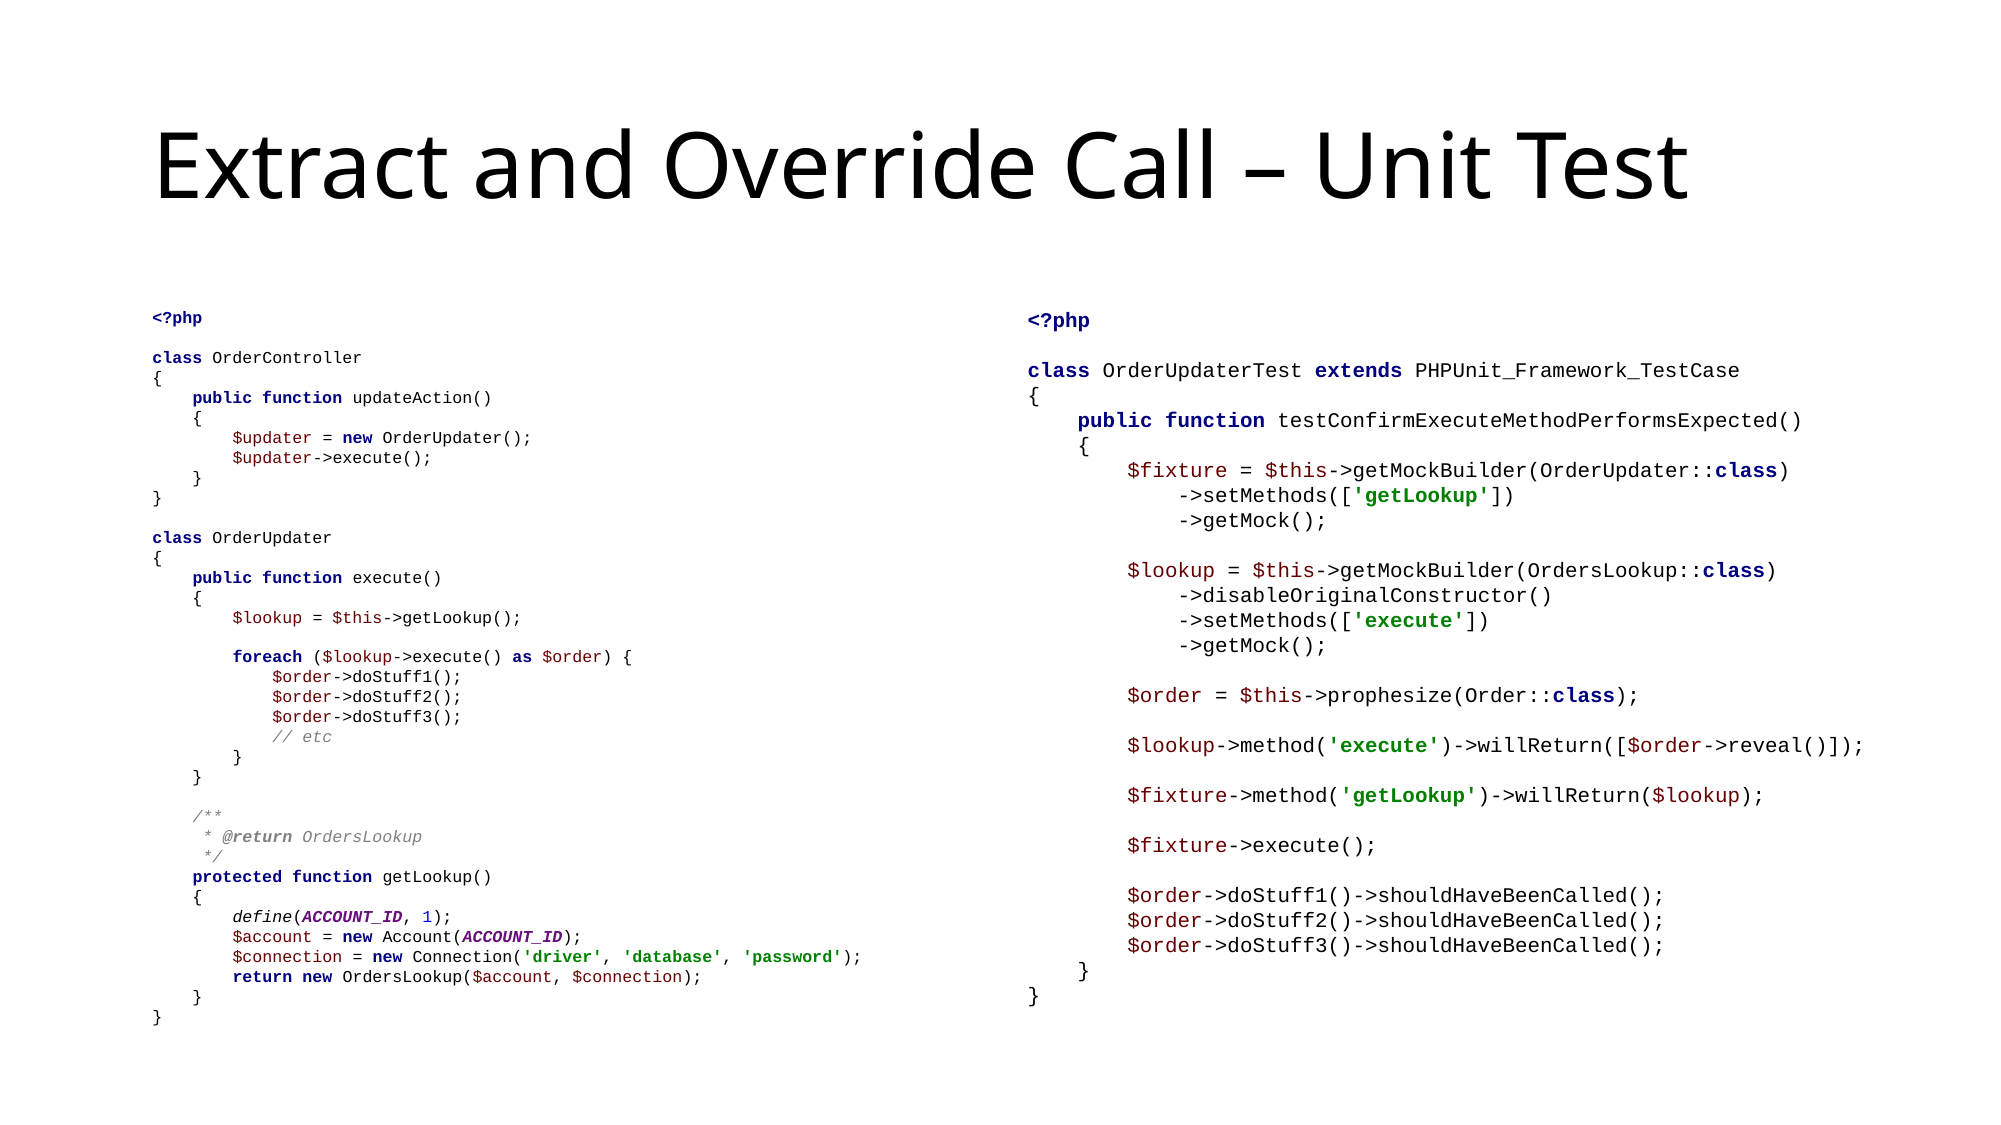

# Extract and Override Call – Unit Test
<?php
class OrderController
{
 public function updateAction()
 {
 $updater = new OrderUpdater();
 $updater->execute();
 }
}
class OrderUpdater
{
 public function execute()
 {
 $lookup = $this->getLookup();
 foreach ($lookup->execute() as $order) {
 $order->doStuff1();
 $order->doStuff2();
 $order->doStuff3();
 // etc
 }
 }
 /**
 * @return OrdersLookup
 */
 protected function getLookup()
 {
 define(ACCOUNT_ID, 1);
 $account = new Account(ACCOUNT_ID);
 $connection = new Connection('driver', 'database', 'password');
 return new OrdersLookup($account, $connection);
 }
}
<?php
class OrderUpdaterTest extends PHPUnit_Framework_TestCase
{
 public function testConfirmExecuteMethodPerformsExpected()
 {
 $fixture = $this->getMockBuilder(OrderUpdater::class)
 ->setMethods(['getLookup'])
 ->getMock();
 $lookup = $this->getMockBuilder(OrdersLookup::class)
 ->disableOriginalConstructor()
 ->setMethods(['execute'])
 ->getMock();
 $order = $this->prophesize(Order::class);
 $lookup->method('execute')->willReturn([$order->reveal()]);
 $fixture->method('getLookup')->willReturn($lookup);
 $fixture->execute();
 $order->doStuff1()->shouldHaveBeenCalled();
 $order->doStuff2()->shouldHaveBeenCalled();
 $order->doStuff3()->shouldHaveBeenCalled();
 }
}